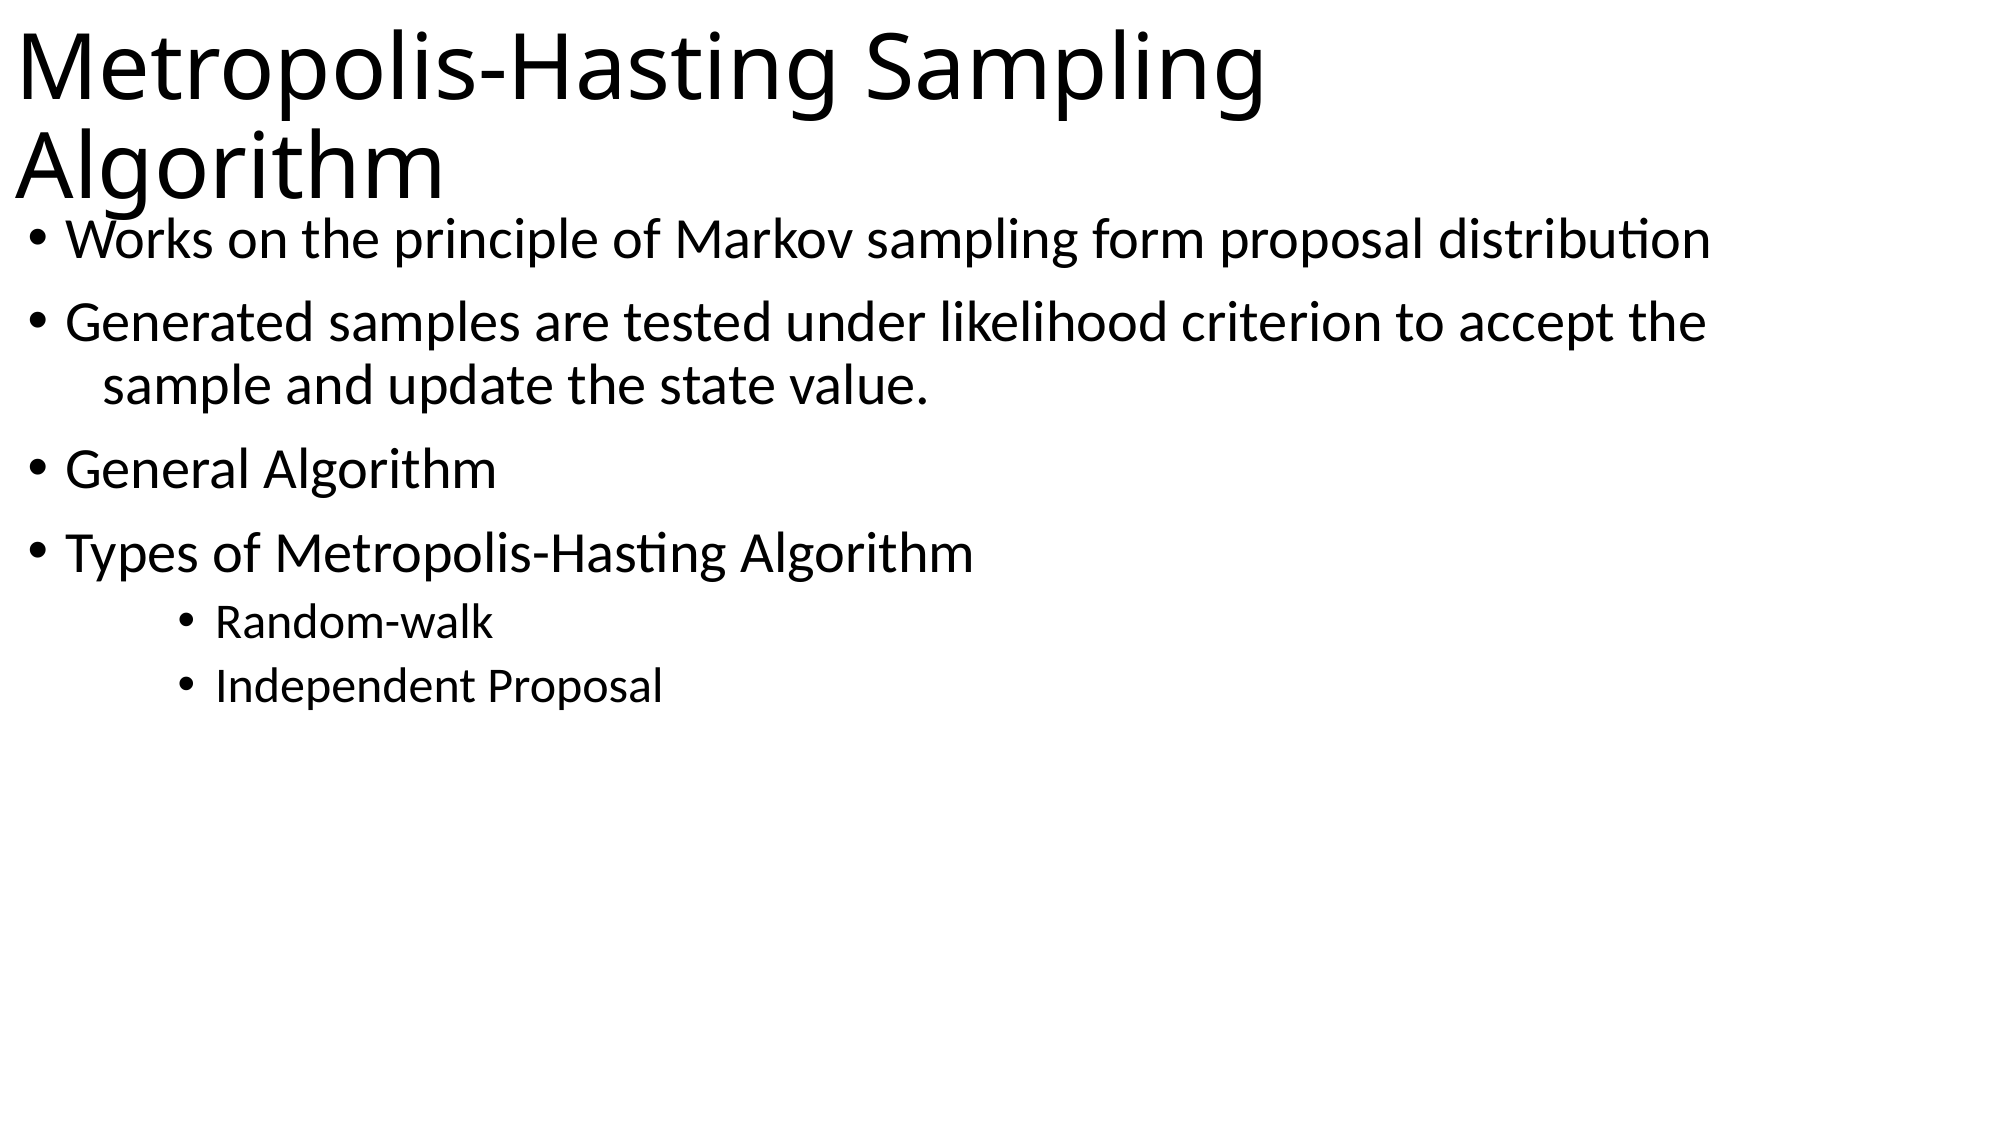

# Metropolis-Hasting Sampling Algorithm
Works on the principle of Markov sampling form proposal distribution
Generated samples are tested under likelihood criterion to accept the sample and update the state value.
General Algorithm
Types of Metropolis-Hasting Algorithm
Random-walk
Independent Proposal